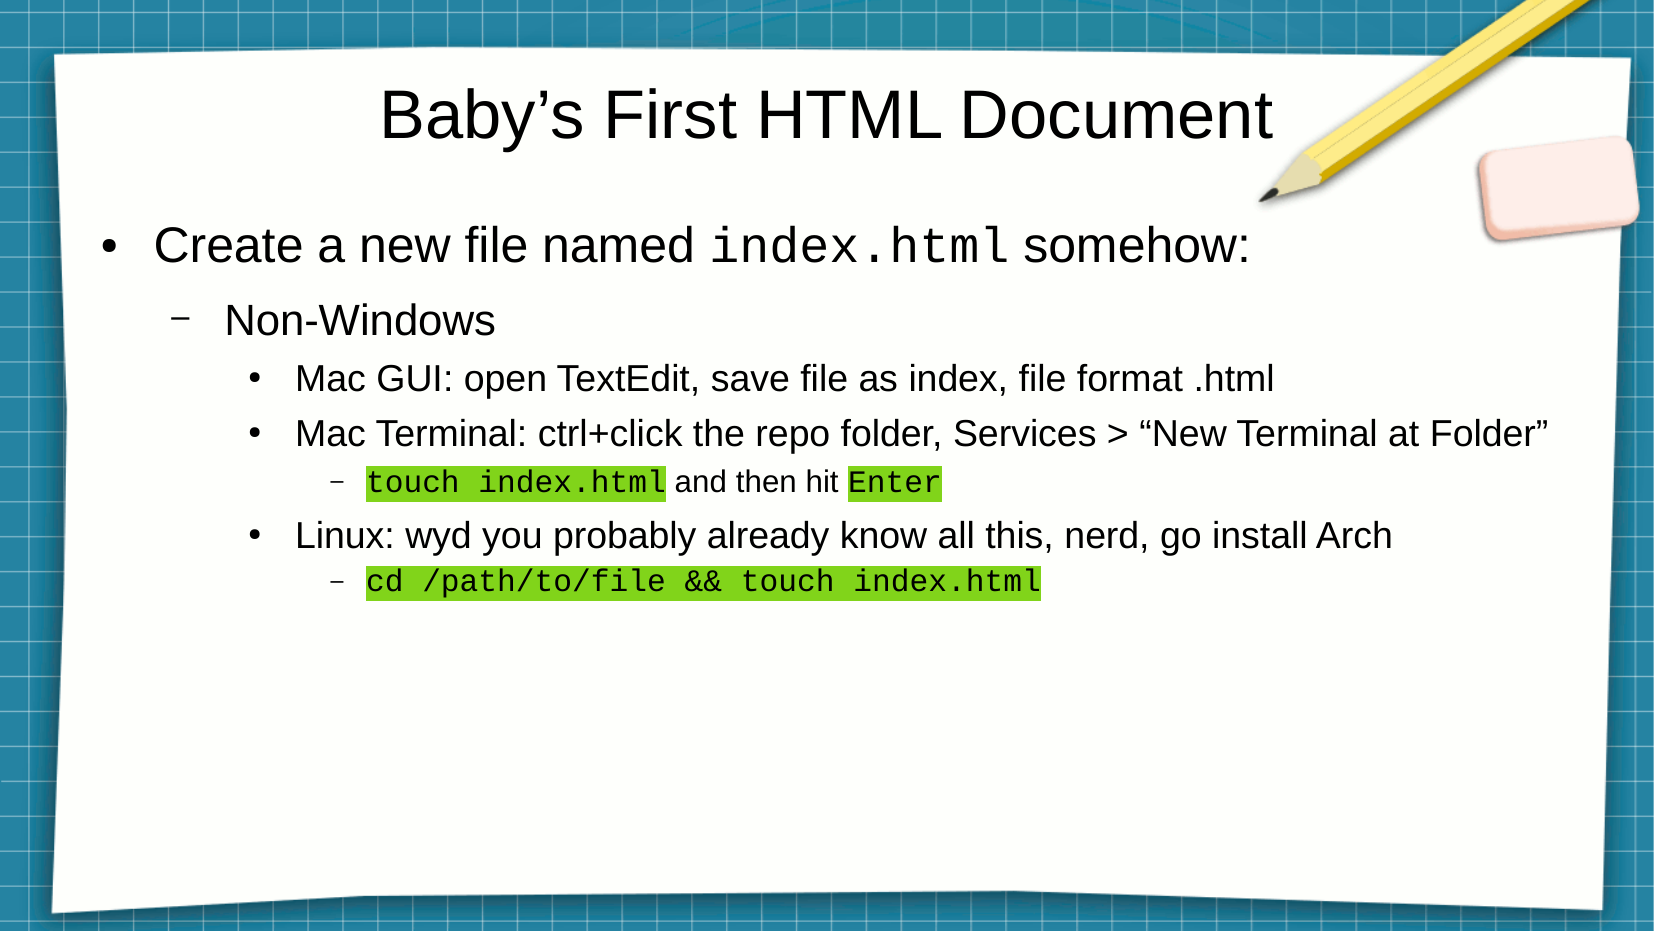

# Baby’s First HTML Document
Create a new file named index.html somehow:
Non-Windows
Mac GUI: open TextEdit, save file as index, file format .html
Mac Terminal: ctrl+click the repo folder, Services > “New Terminal at Folder”
touch index.html and then hit Enter
Linux: wyd you probably already know all this, nerd, go install Arch
cd /path/to/file && touch index.html